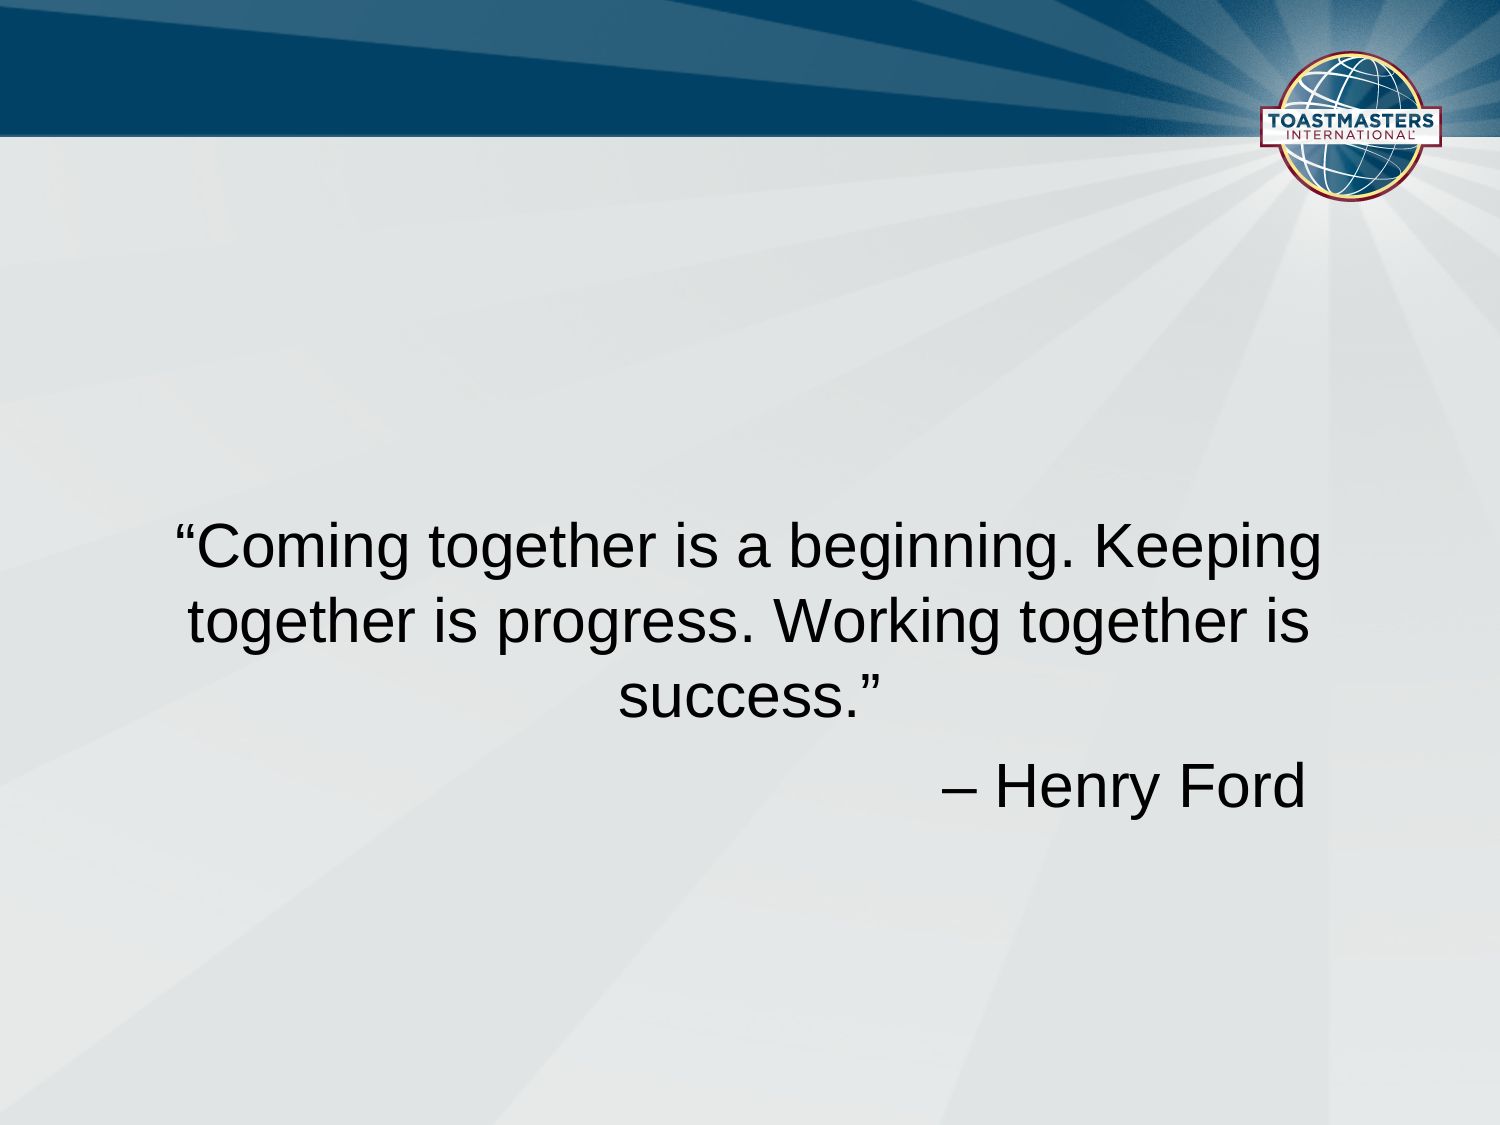

# “Coming together is a beginning. Keeping together is progress. Working together is success.”
					– Henry Ford